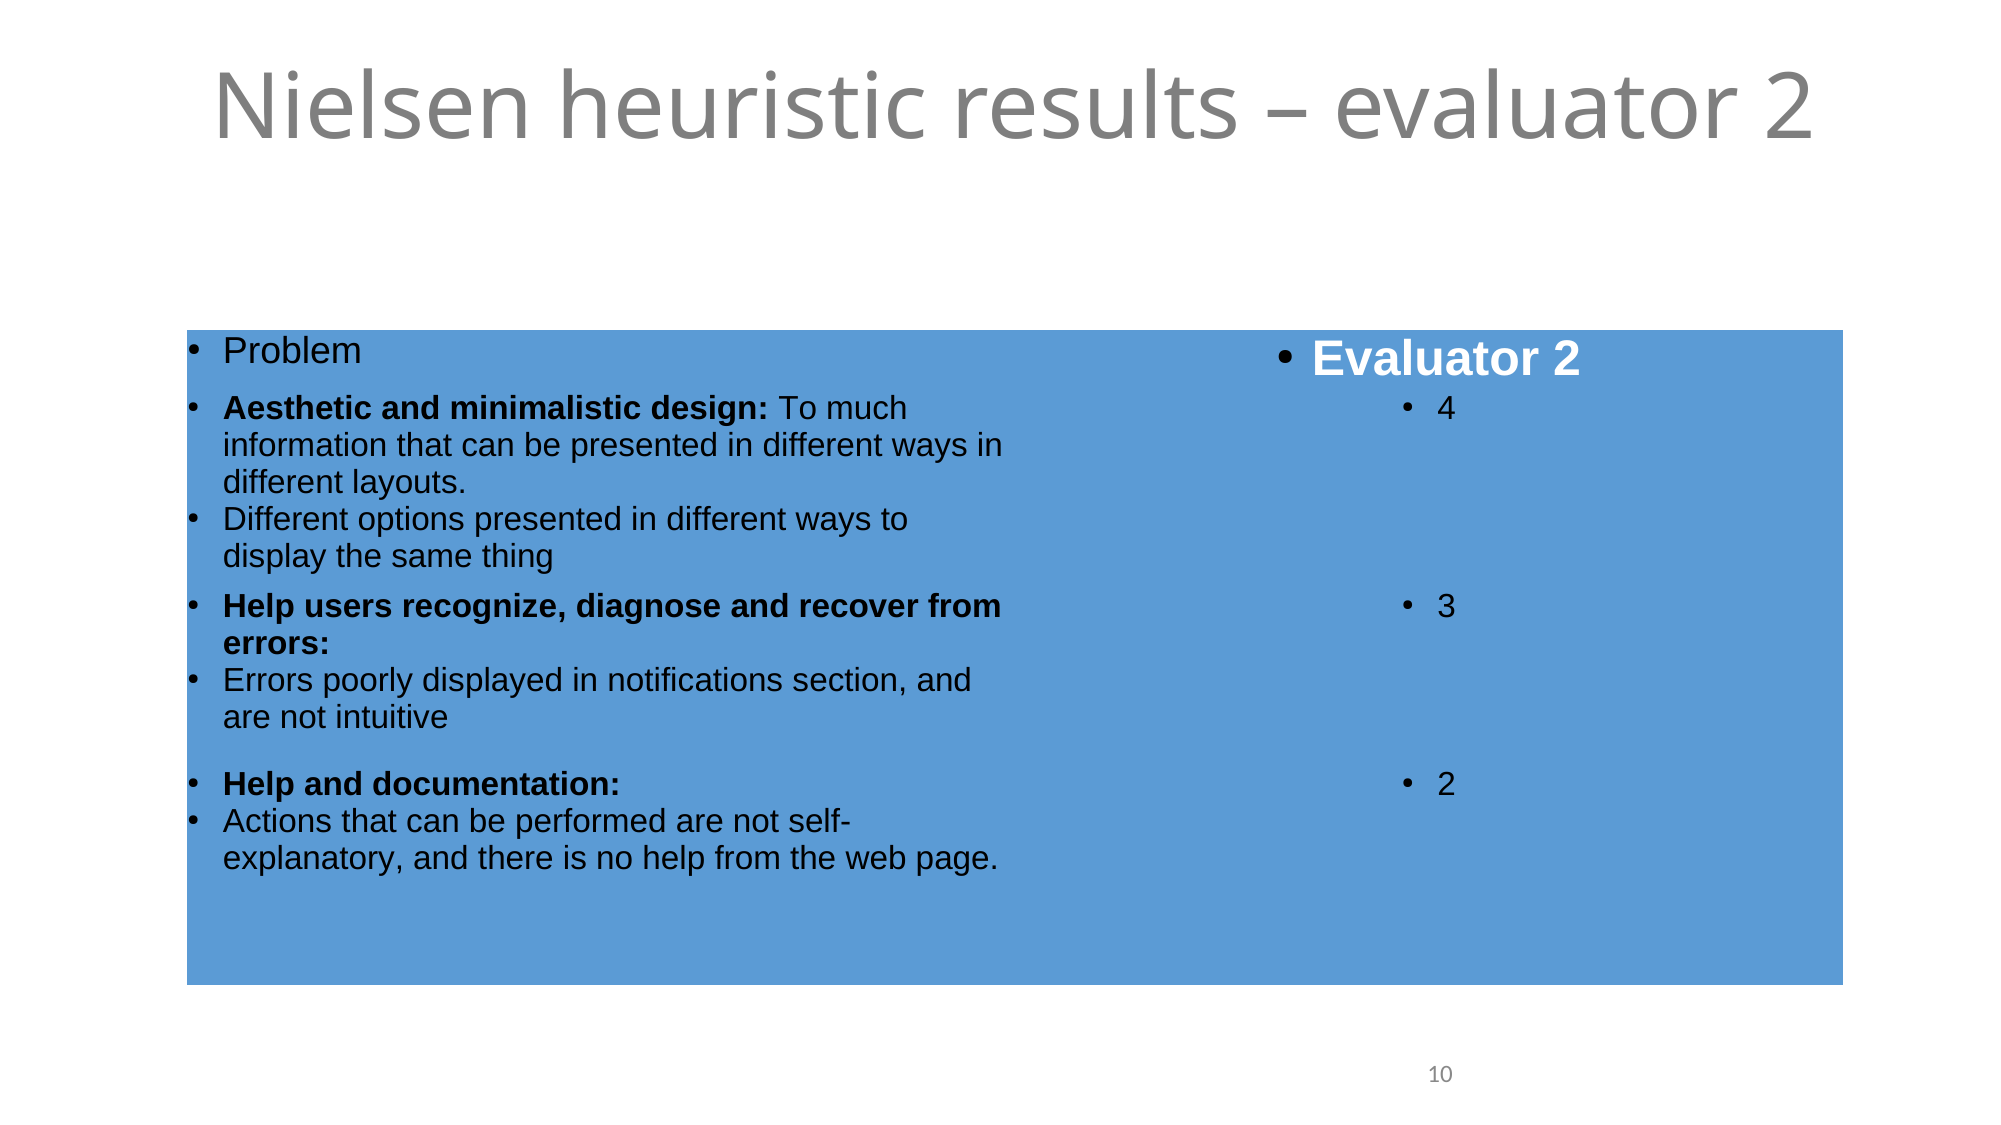

# Nielsen heuristic results – evaluator 2
| Problem | Evaluator 2 |
| --- | --- |
| Aesthetic and minimalistic design: To much information that can be presented in different ways in different layouts. Different options presented in different ways to display the same thing | 4 |
| Help users recognize, diagnose and recover from errors: Errors poorly displayed in notifications section, and are not intuitive | 3 |
| Help and documentation: Actions that can be performed are not self-explanatory, and there is no help from the web page. | 2 |